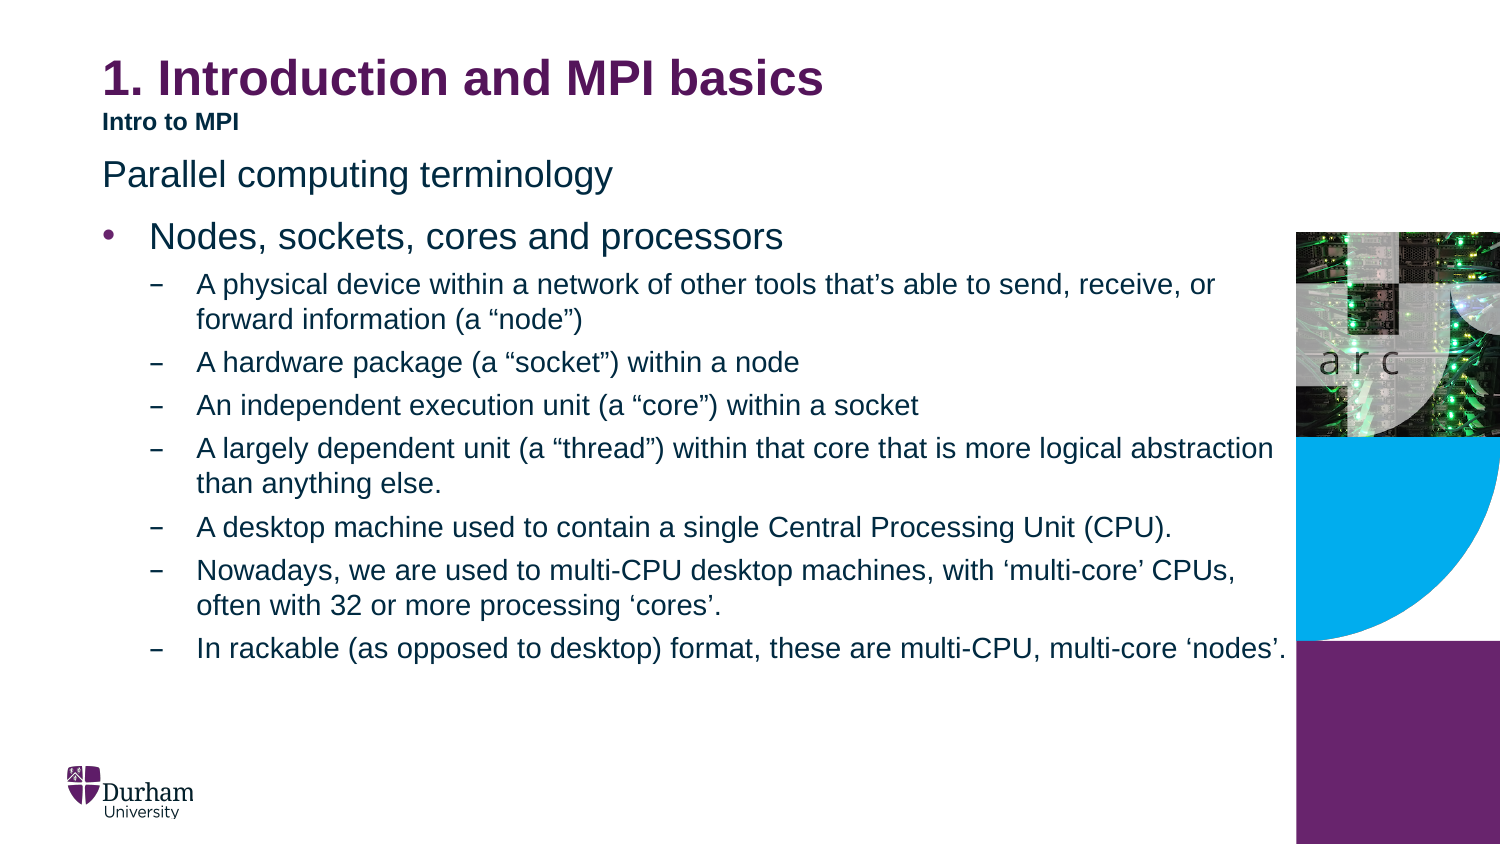

# 1. Introduction and MPI basics Intro to MPI
Parallel computing terminology
Nodes, sockets, cores and processors
A physical device within a network of other tools that’s able to send, receive, or forward information (a “node”)
A hardware package (a “socket”) within a node
An independent execution unit (a “core”) within a socket
A largely dependent unit (a “thread”) within that core that is more logical abstraction than anything else.
A desktop machine used to contain a single Central Processing Unit (CPU).
Nowadays, we are used to multi-CPU desktop machines, with ‘multi-core’ CPUs, often with 32 or more processing ‘cores’.
In rackable (as opposed to desktop) format, these are multi-CPU, multi-core ‘nodes’.